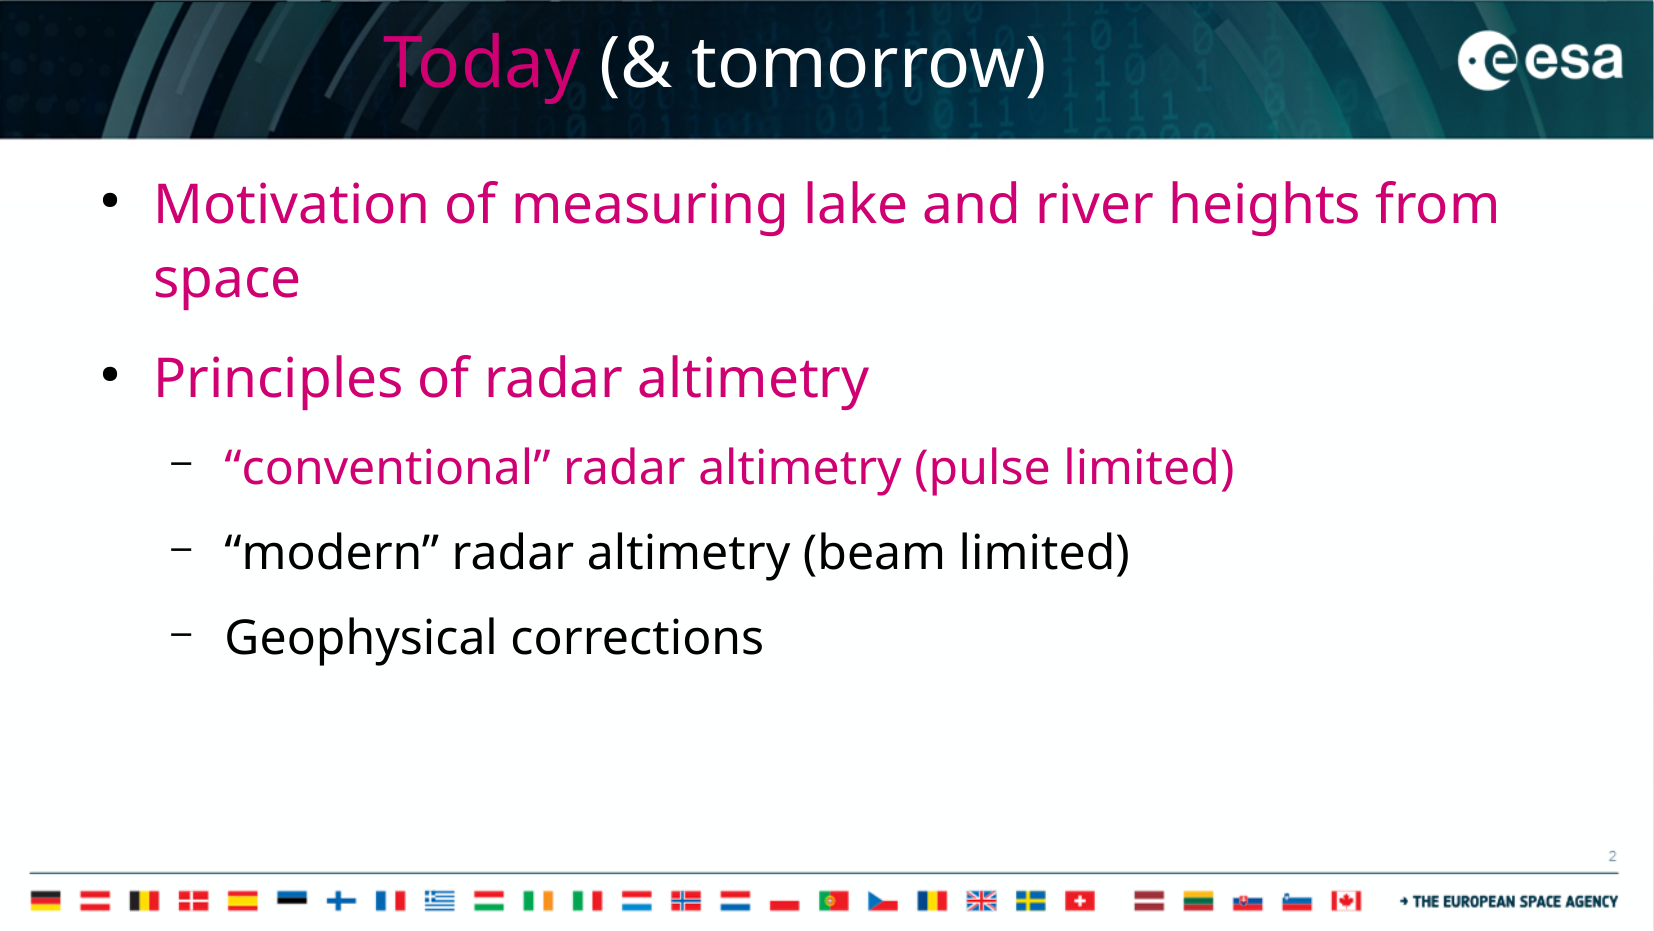

# Today (& tomorrow)
Motivation of measuring lake and river heights from space
Principles of radar altimetry
“conventional” radar altimetry (pulse limited)
“modern” radar altimetry (beam limited)
Geophysical corrections